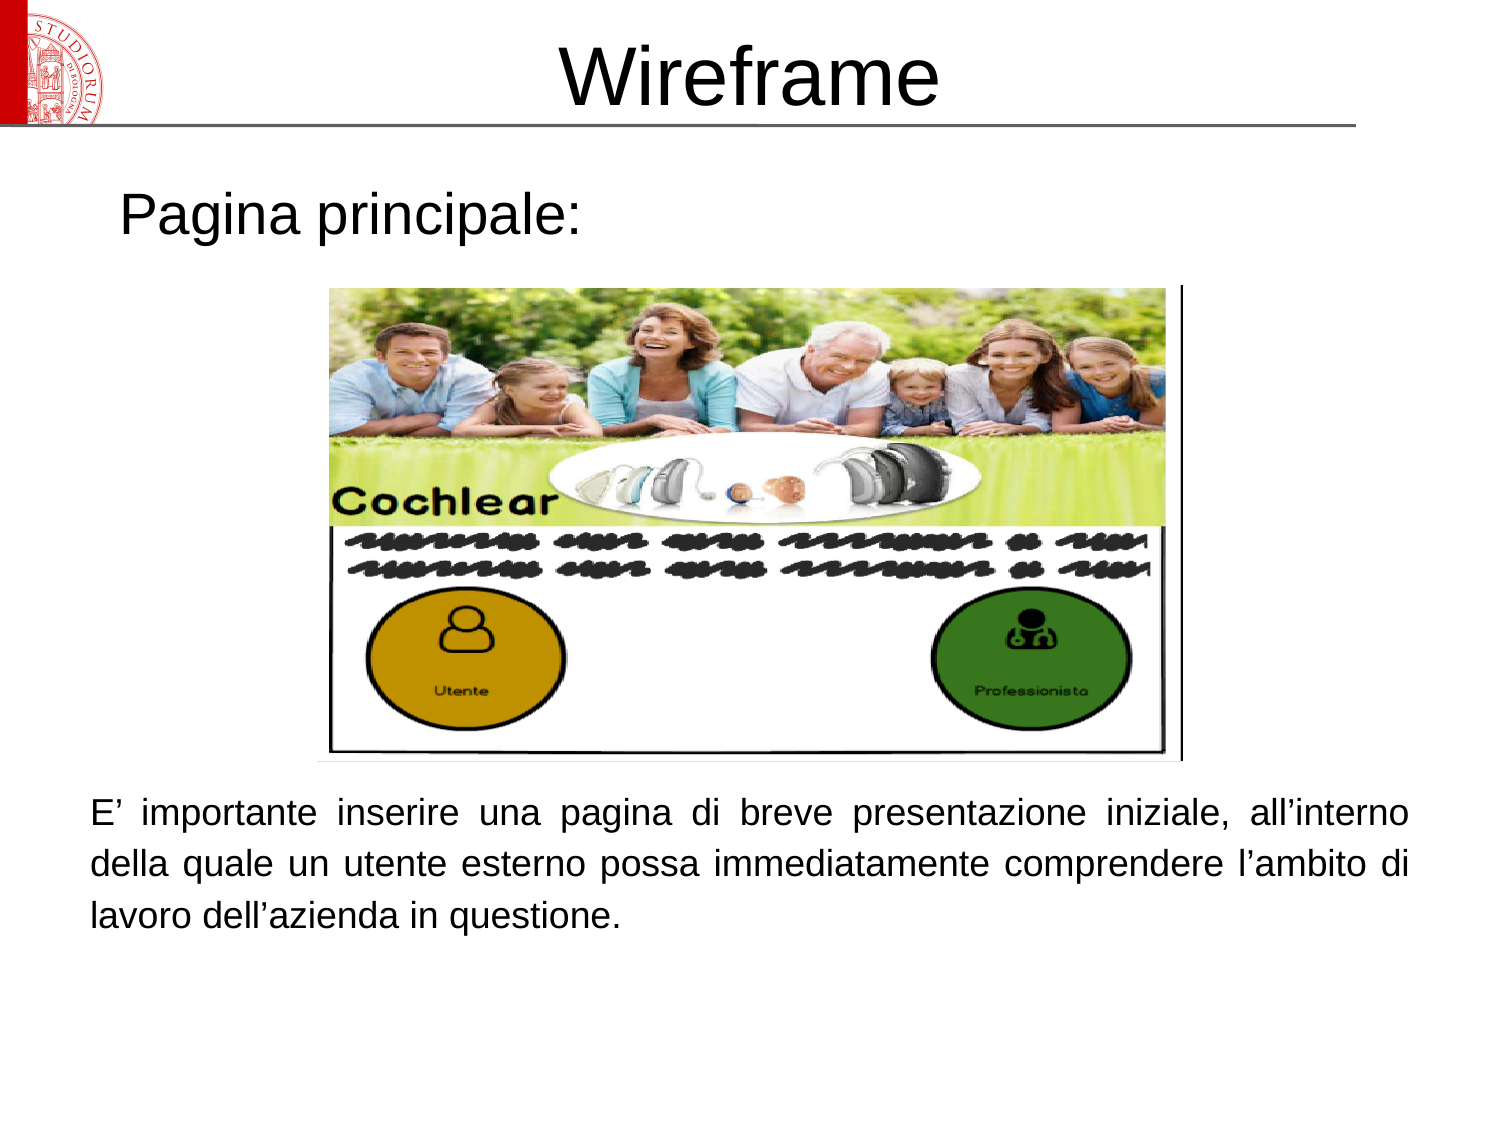

# Wireframe
Pagina principale:
E’ importante inserire una pagina di breve presentazione iniziale, all’interno della quale un utente esterno possa immediatamente comprendere l’ambito di lavoro dell’azienda in questione.